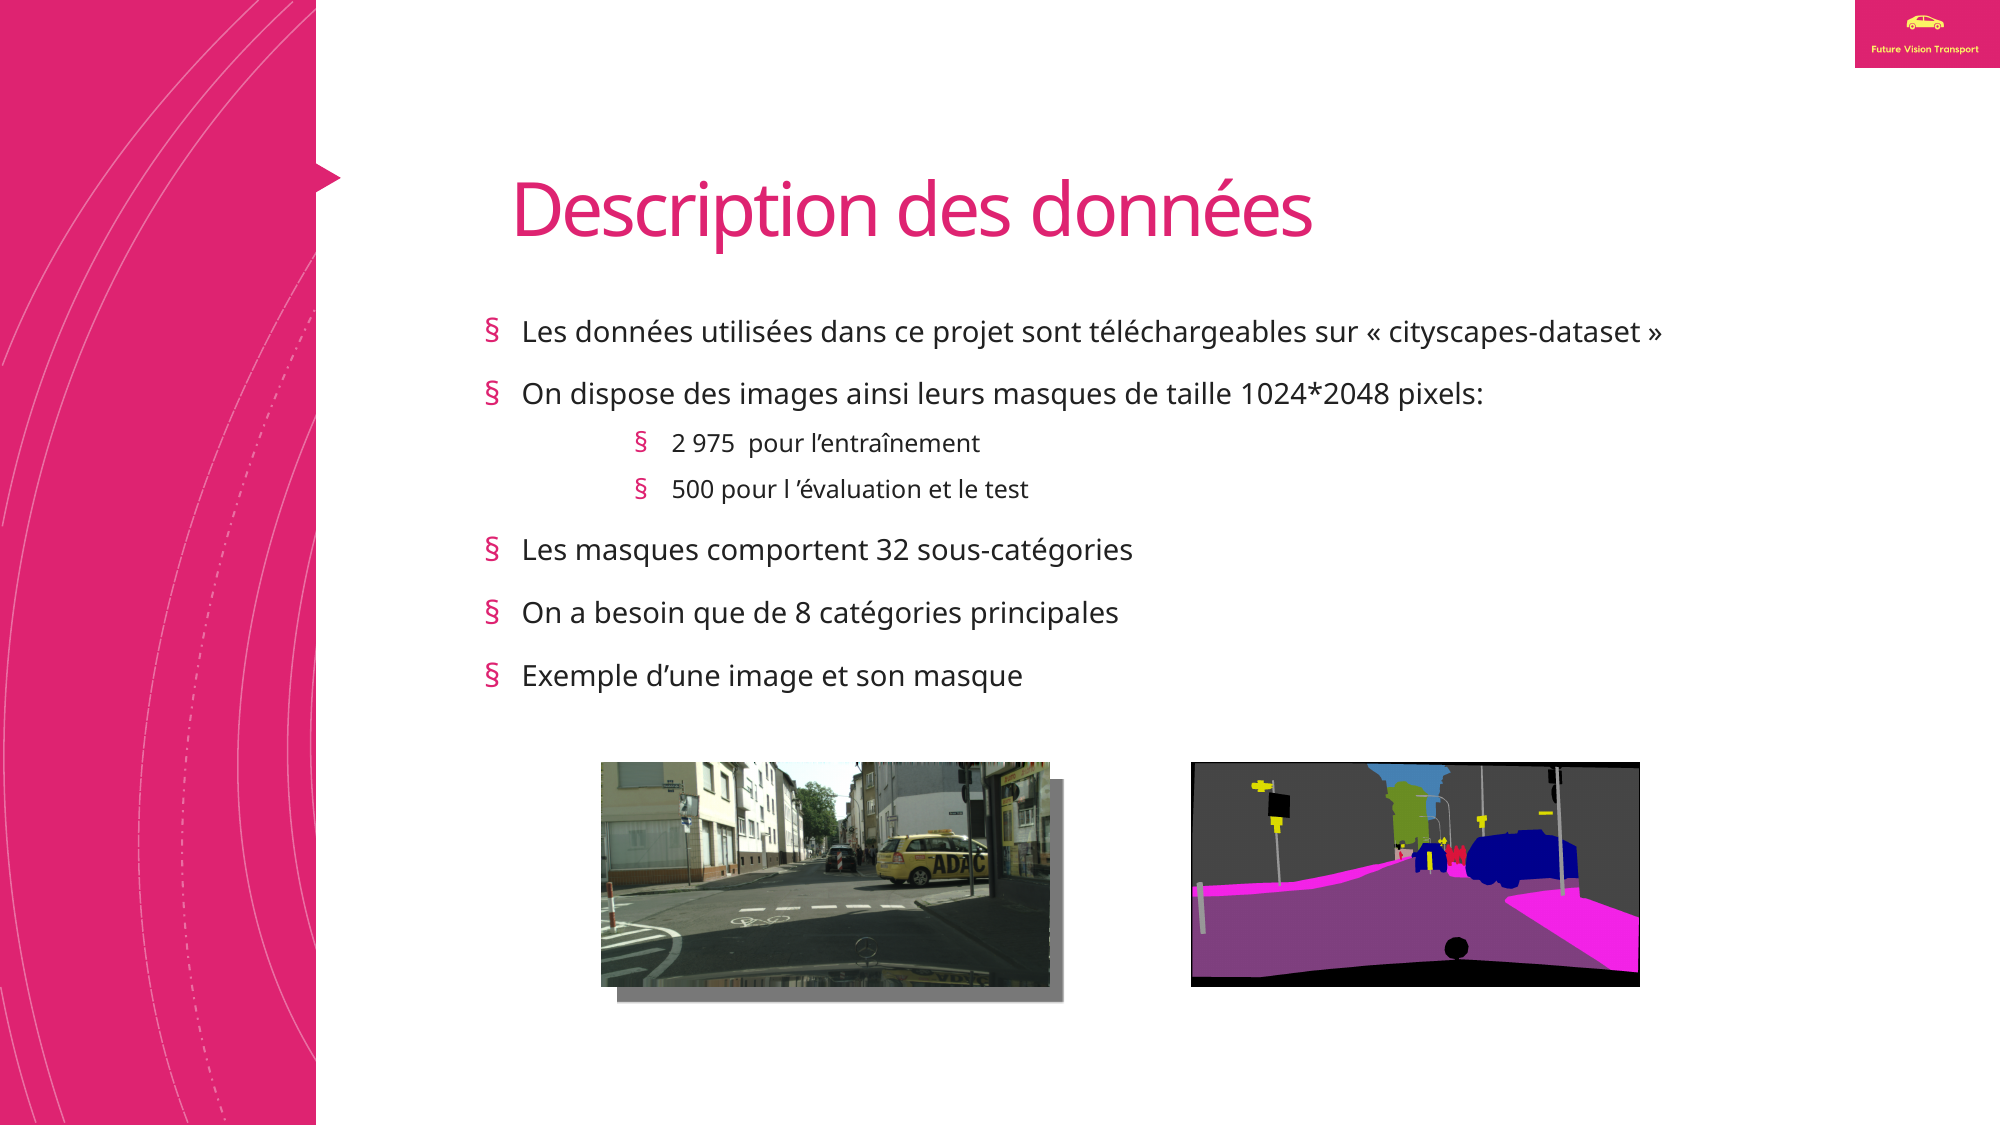

# Description des données
Les données utilisées dans ce projet sont téléchargeables sur « cityscapes-dataset »
On dispose des images ainsi leurs masques de taille 1024*2048 pixels:
2 975 pour l’entraînement
500 pour l ’évaluation et le test
Les masques comportent 32 sous-catégories
On a besoin que de 8 catégories principales
Exemple d’une image et son masque